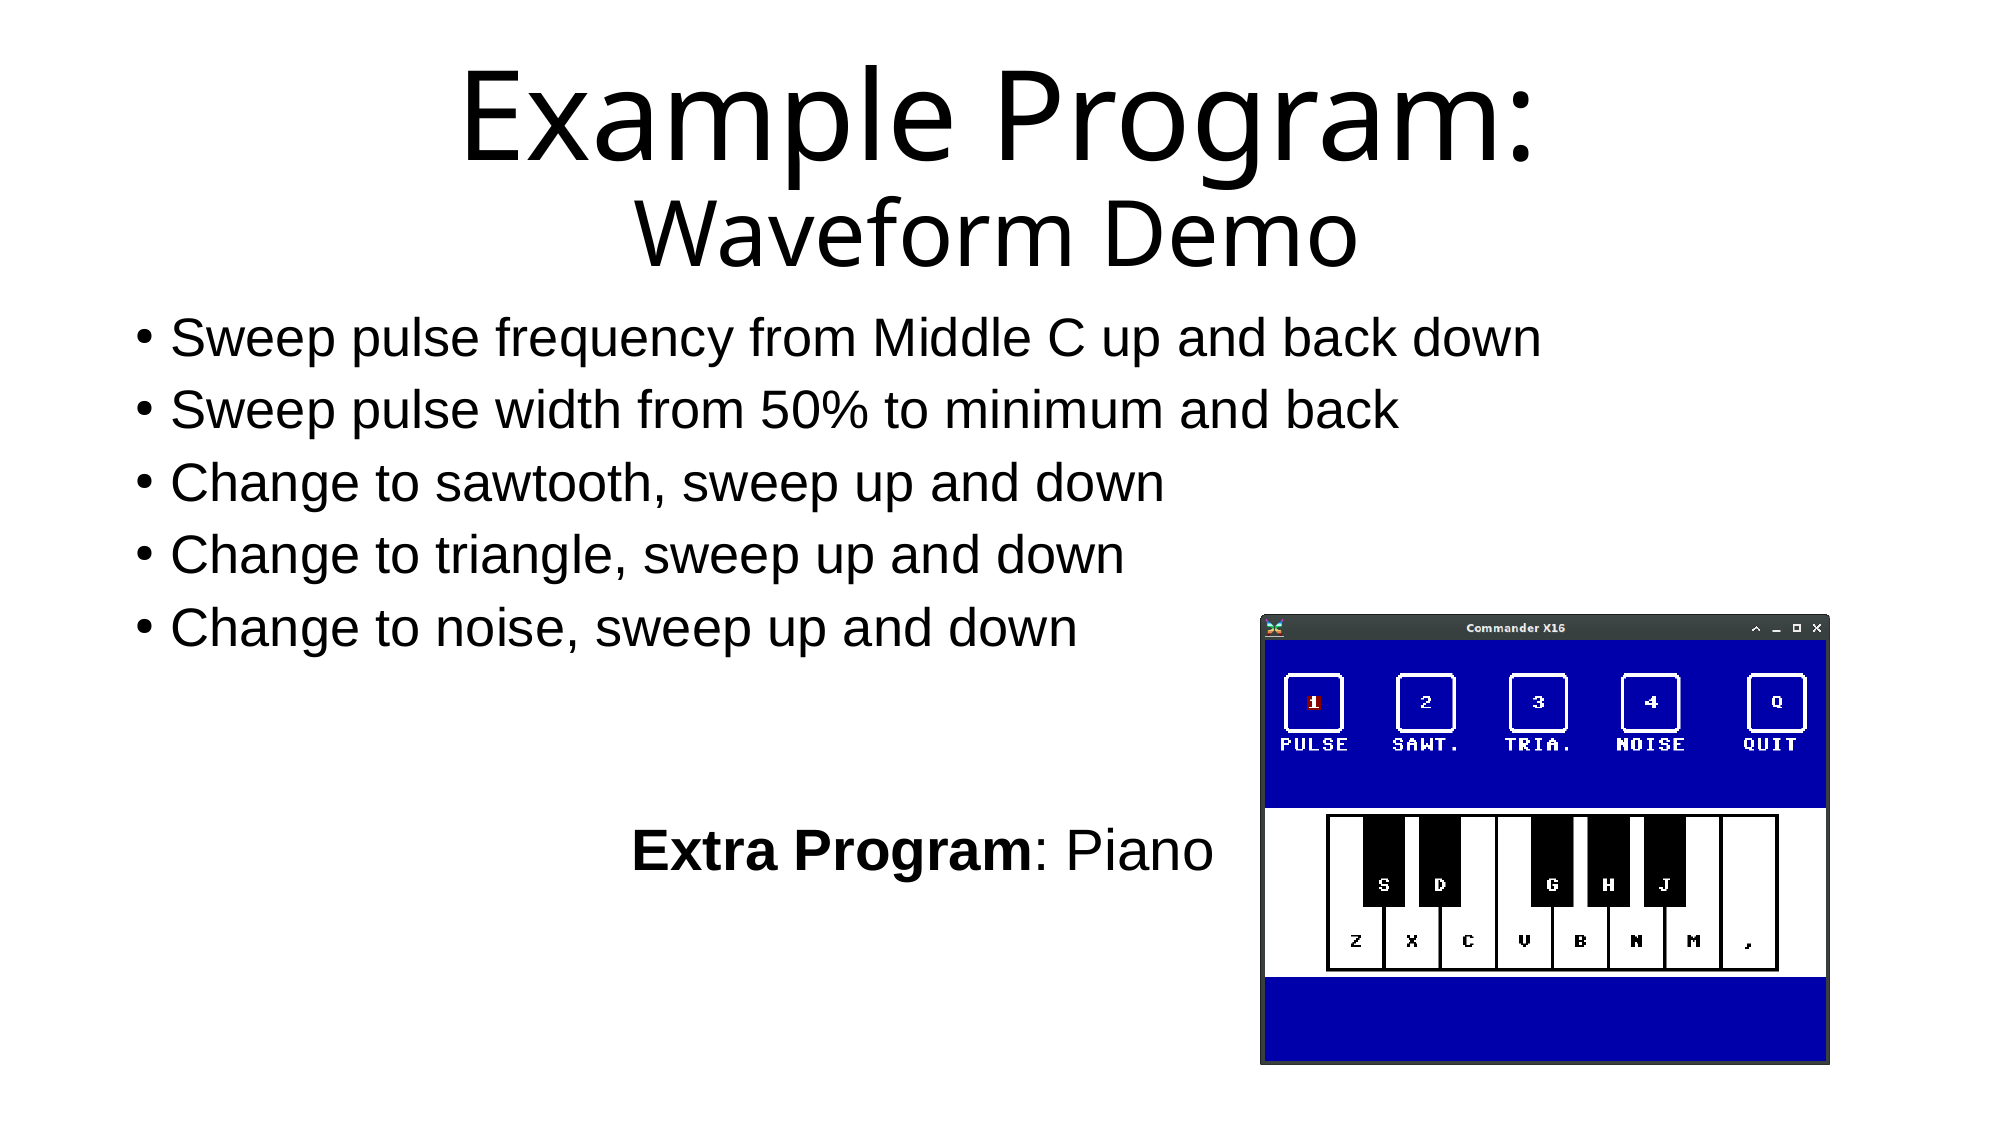

# Example Program: Waveform Demo
Sweep pulse frequency from Middle C up and back down
Sweep pulse width from 50% to minimum and back
Change to sawtooth, sweep up and down
Change to triangle, sweep up and down
Change to noise, sweep up and down
Extra Program: Piano